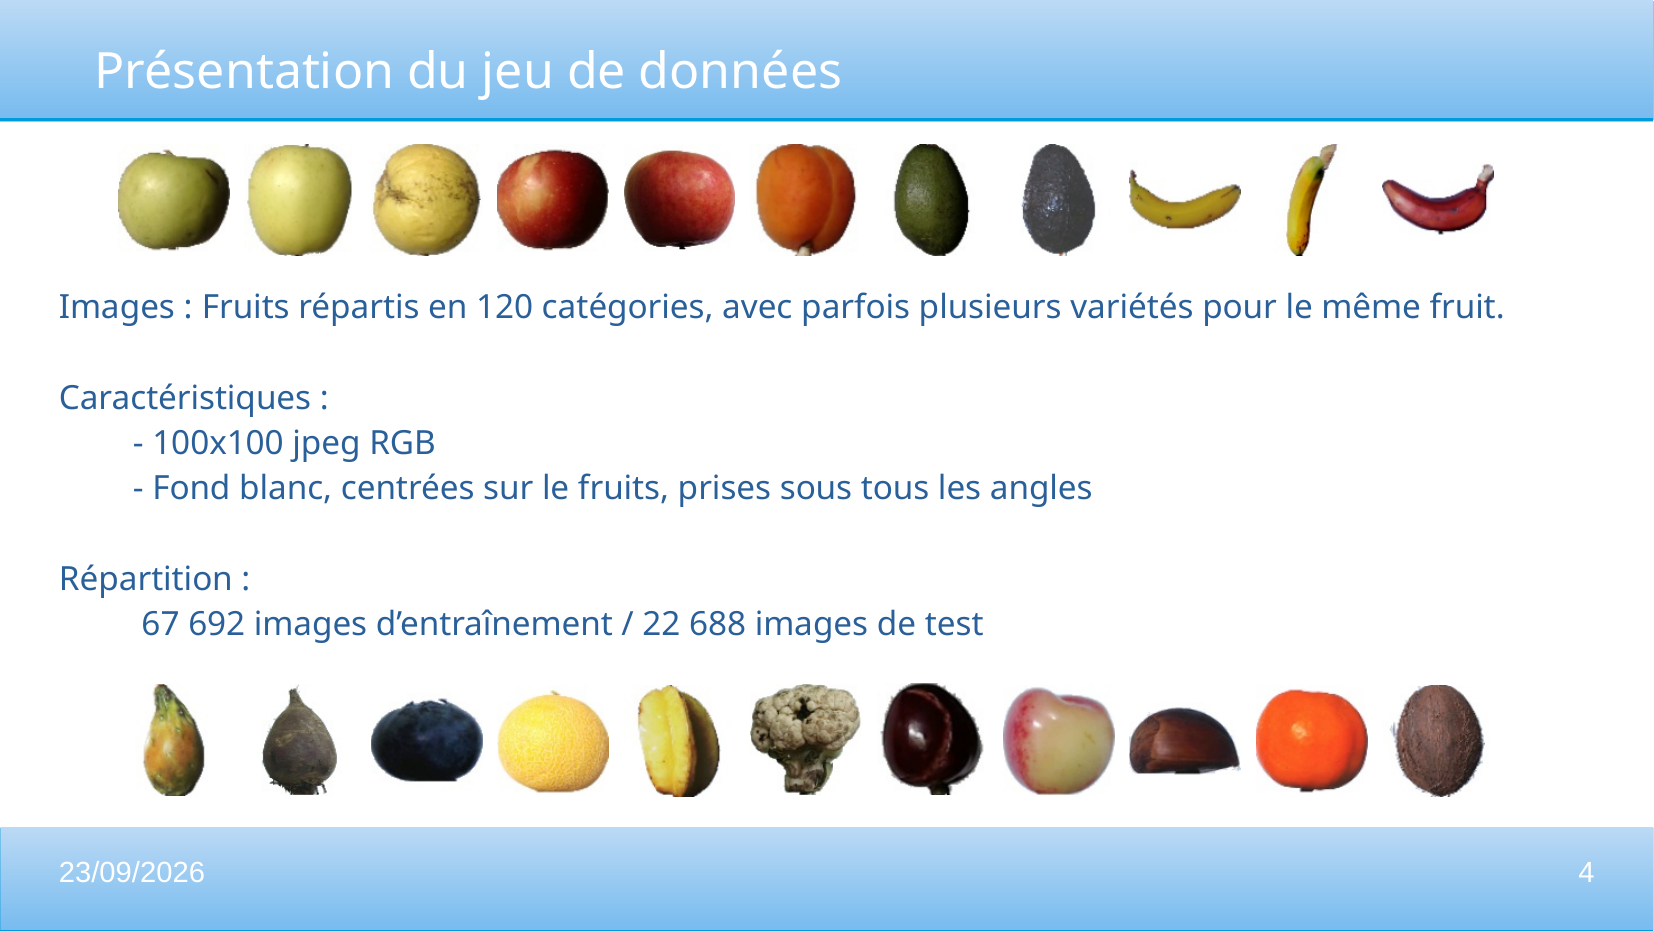

# Présentation du jeu de données
Images : Fruits répartis en 120 catégories, avec parfois plusieurs variétés pour le même fruit.
Caractéristiques :
	- 100x100 jpeg RGB
	- Fond blanc, centrées sur le fruits, prises sous tous les angles
Répartition :
	 67 692 images d’entraînement / 22 688 images de test
4